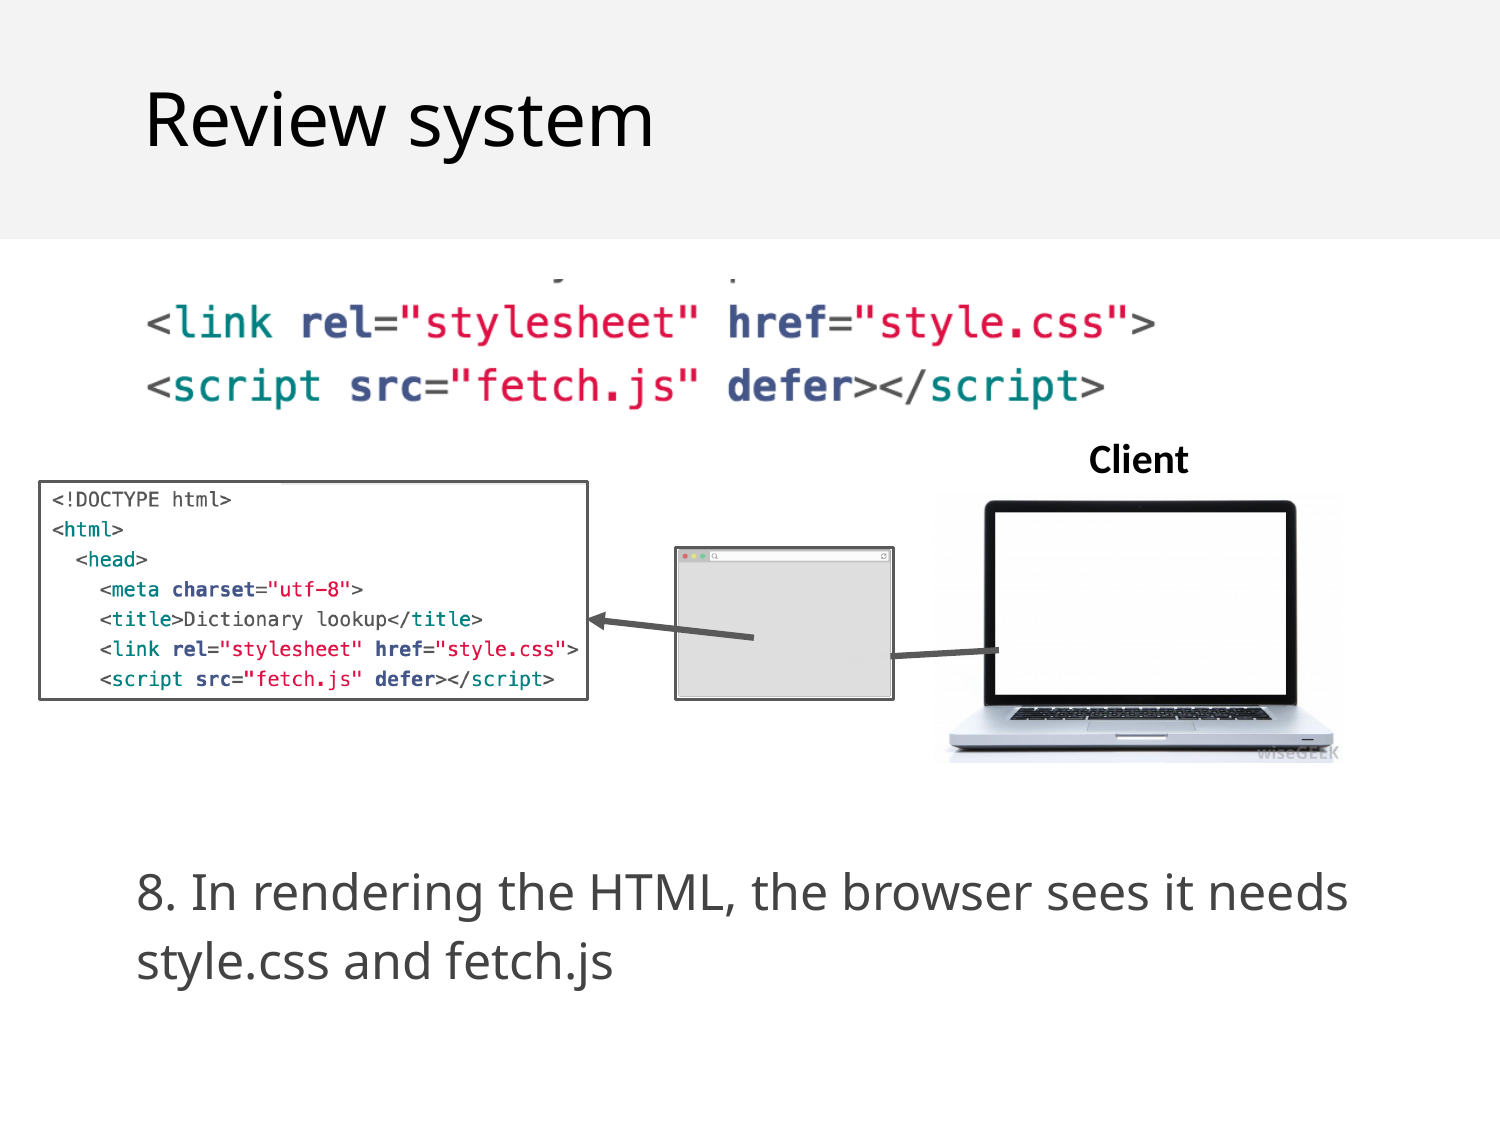

# Review system
Client
8. In rendering the HTML, the browser sees it needs style.css and fetch.js